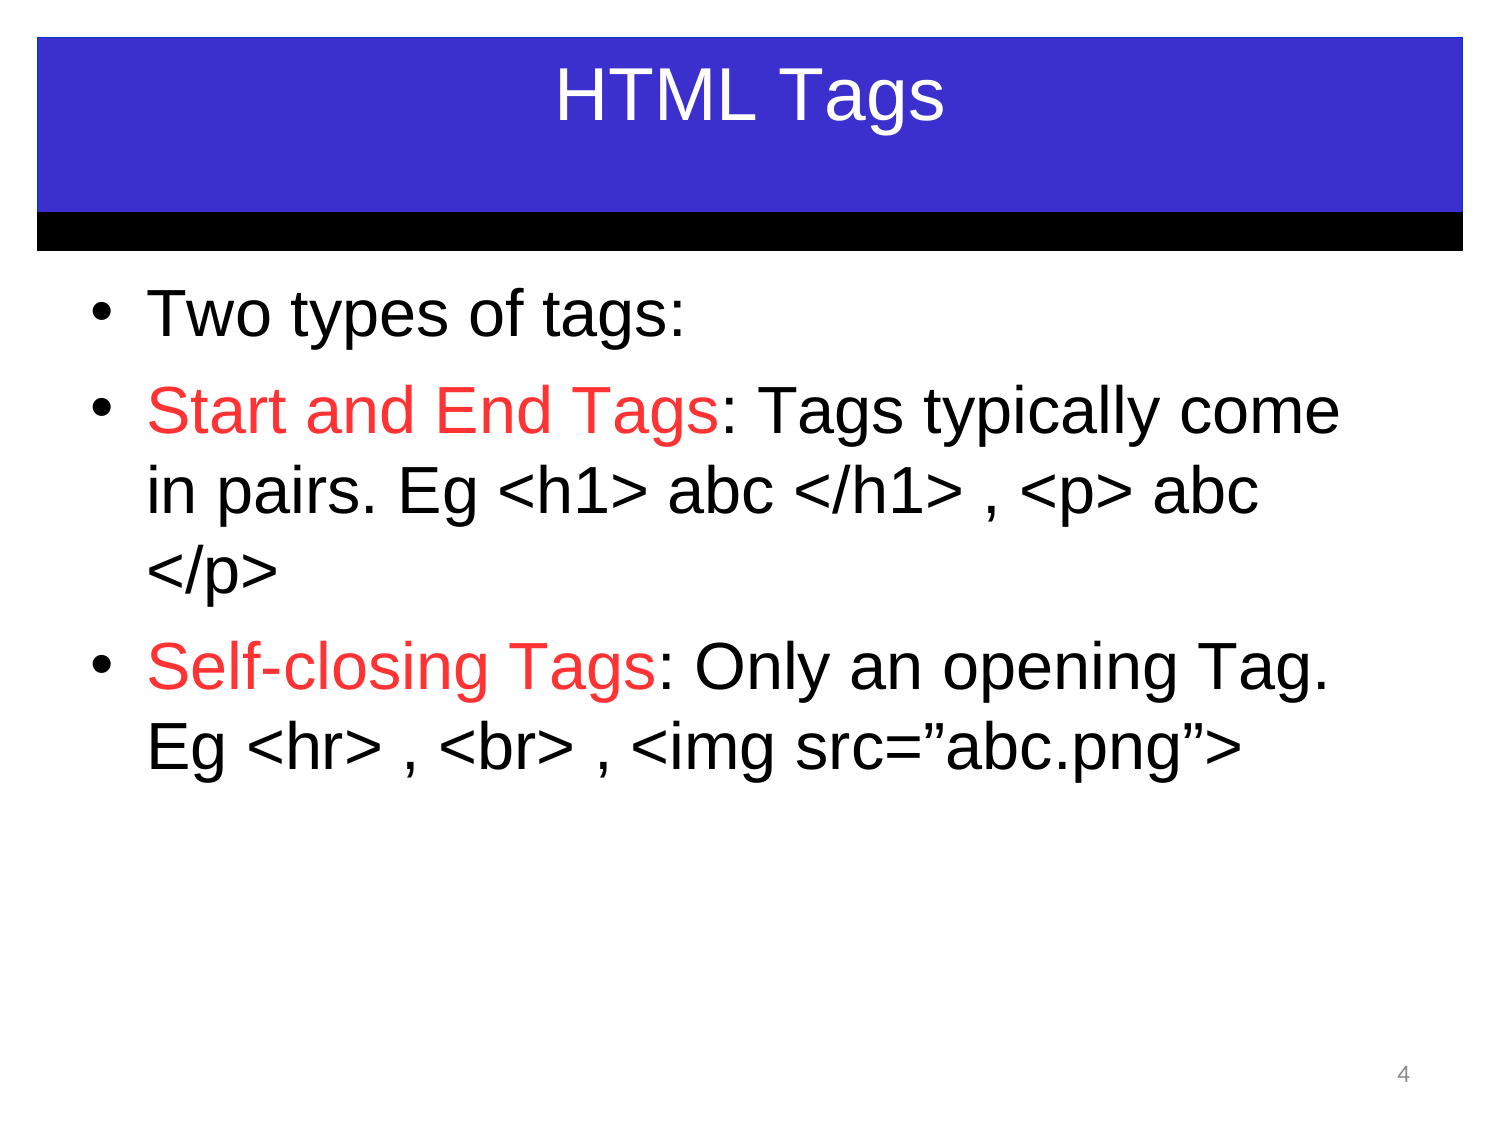

HTML Tags
# Two types of tags:
Start and End Tags: Tags typically come in pairs. Eg <h1> abc </h1> , <p> abc </p>
Self-closing Tags: Only an opening Tag. Eg <hr> , <br> , <img src=”abc.png”>